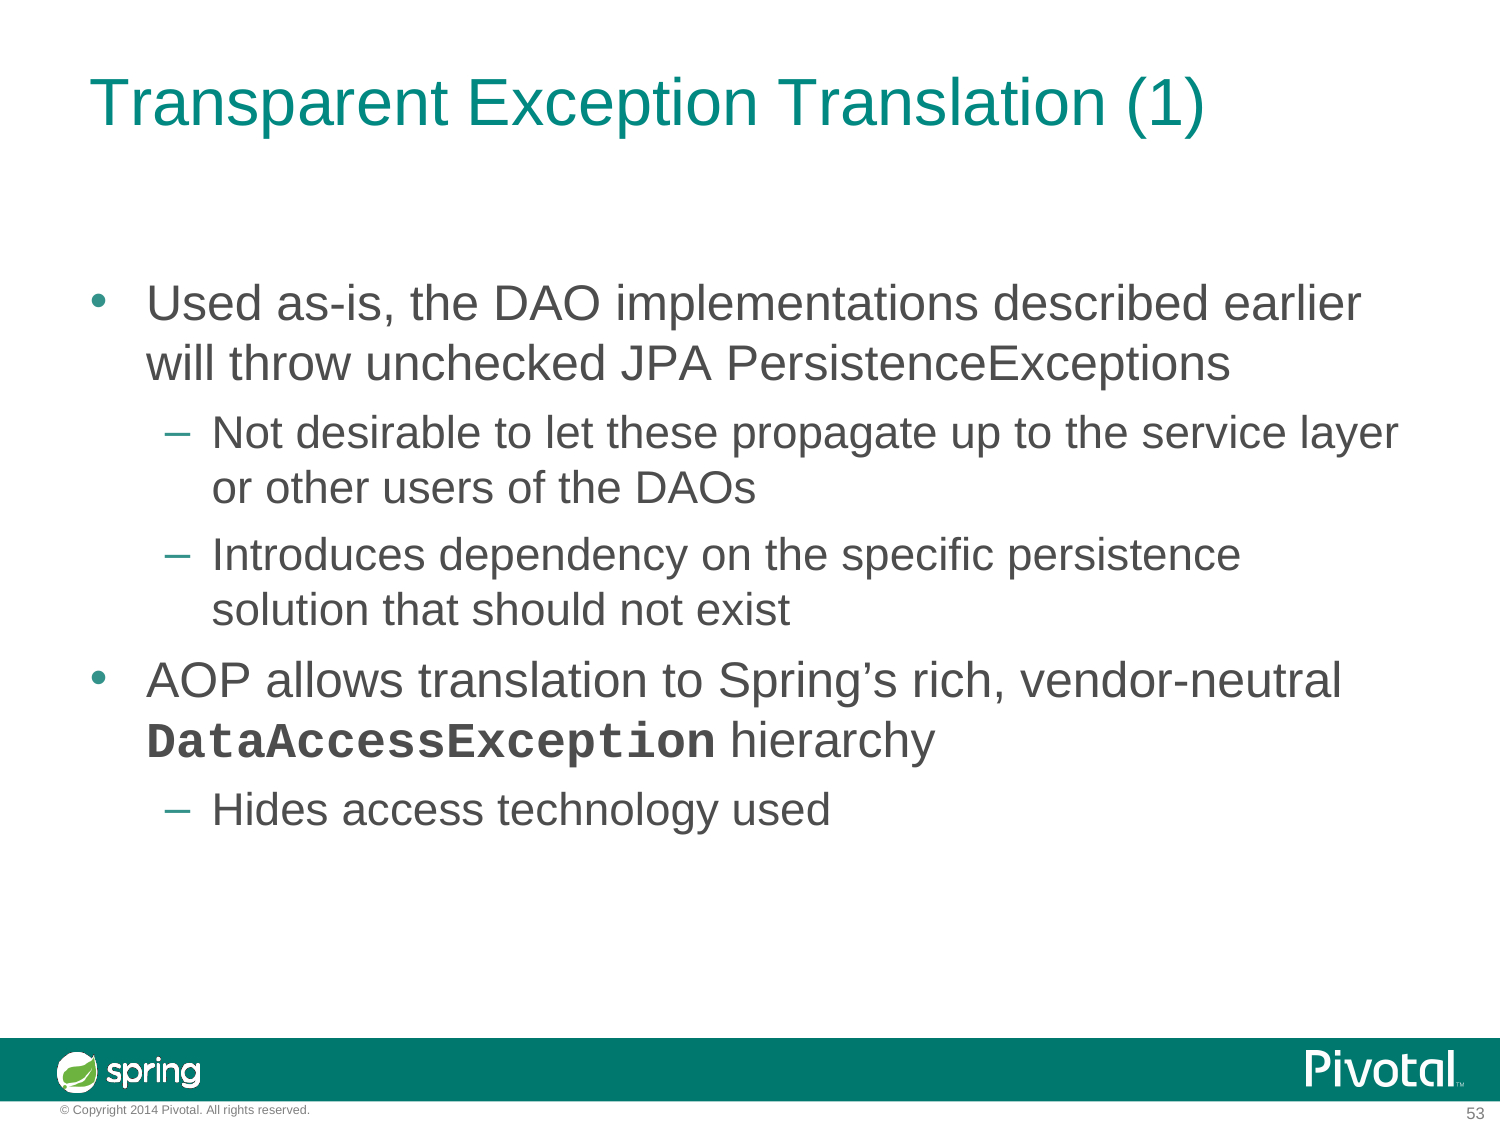

# Transparent Exception Translation (1)
Used as-is, the DAO implementations described earlier will throw unchecked JPA PersistenceExceptions
Not desirable to let these propagate up to the service layer or other users of the DAOs
Introduces dependency on the specific persistence solution that should not exist
AOP allows translation to Spring’s rich, vendor-neutral DataAccessException hierarchy
Hides access technology used